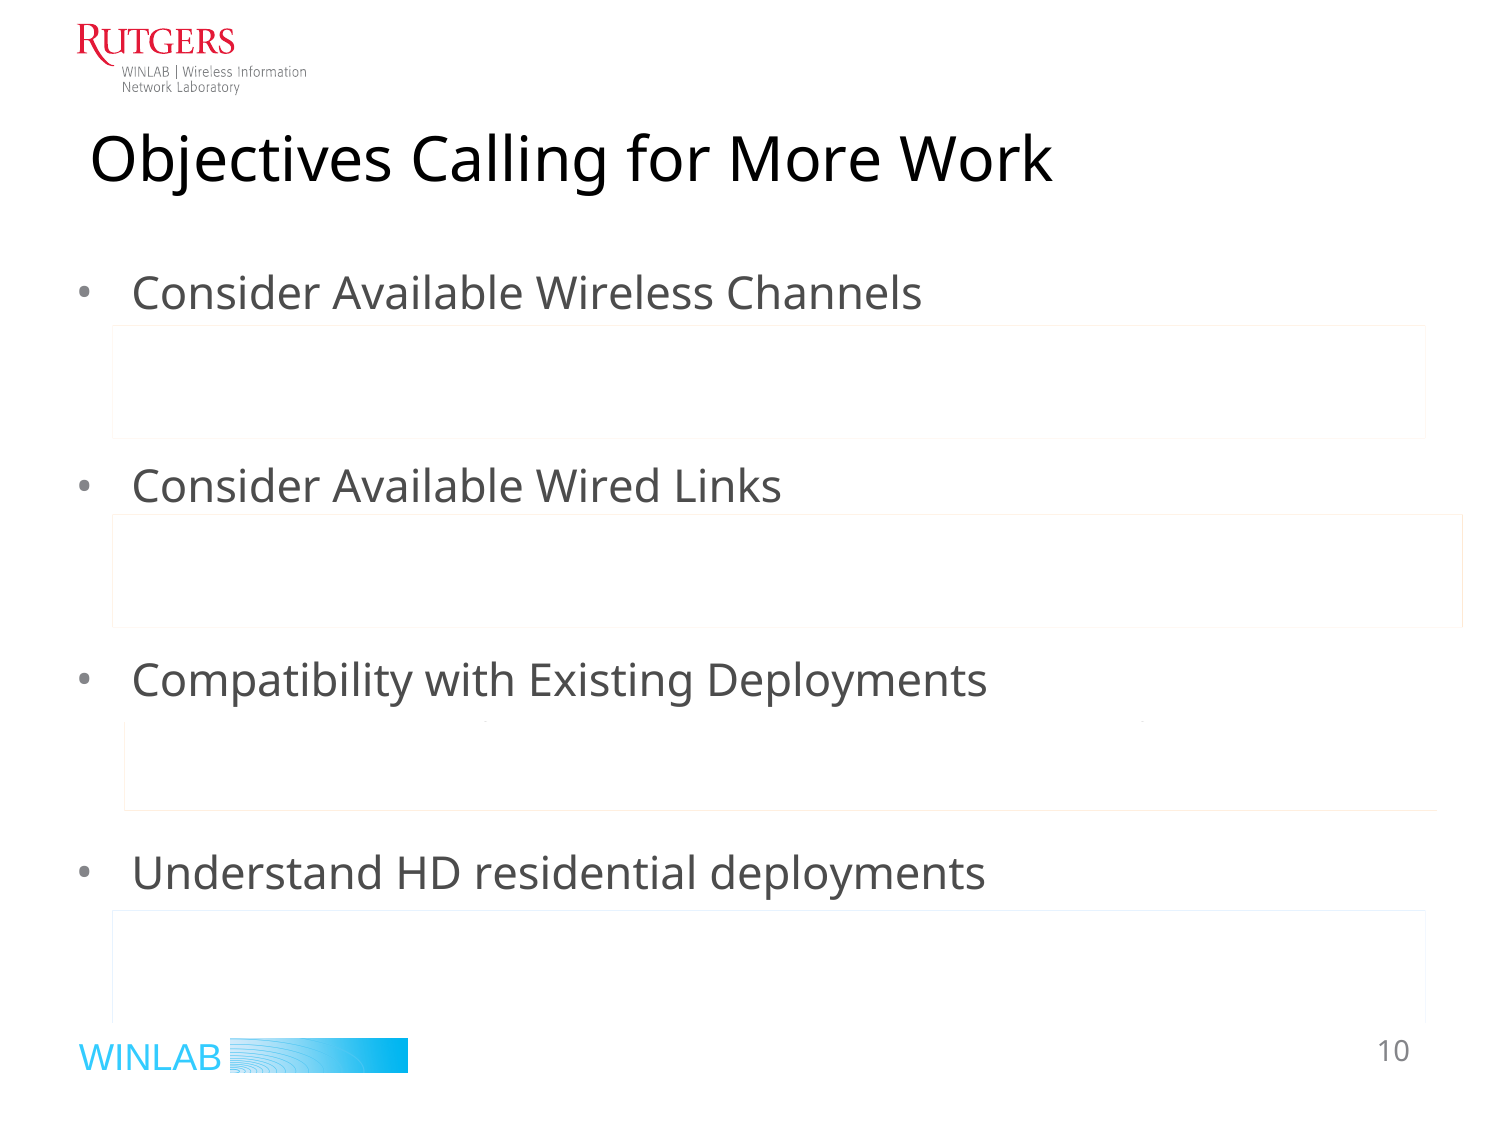

# Objectives Calling for More Work
Consider Available Wireless Channels
Channel/frequency assignment, AP selection, channel hopping are complementary and have limited benefit
Consider Available Wired Links
Centralized (Managed) WLANs with scheduling and transceiver adaptation relies on high-bandwidth low delay links to Aps
Compatibility with Existing Deployments
Overhauling MAC for introducing collision avoidance or interference-aware power control is prohibitively costly
Understand HD residential deployments
Trace-based investigations for enterprise domains reflect a very different environment
10